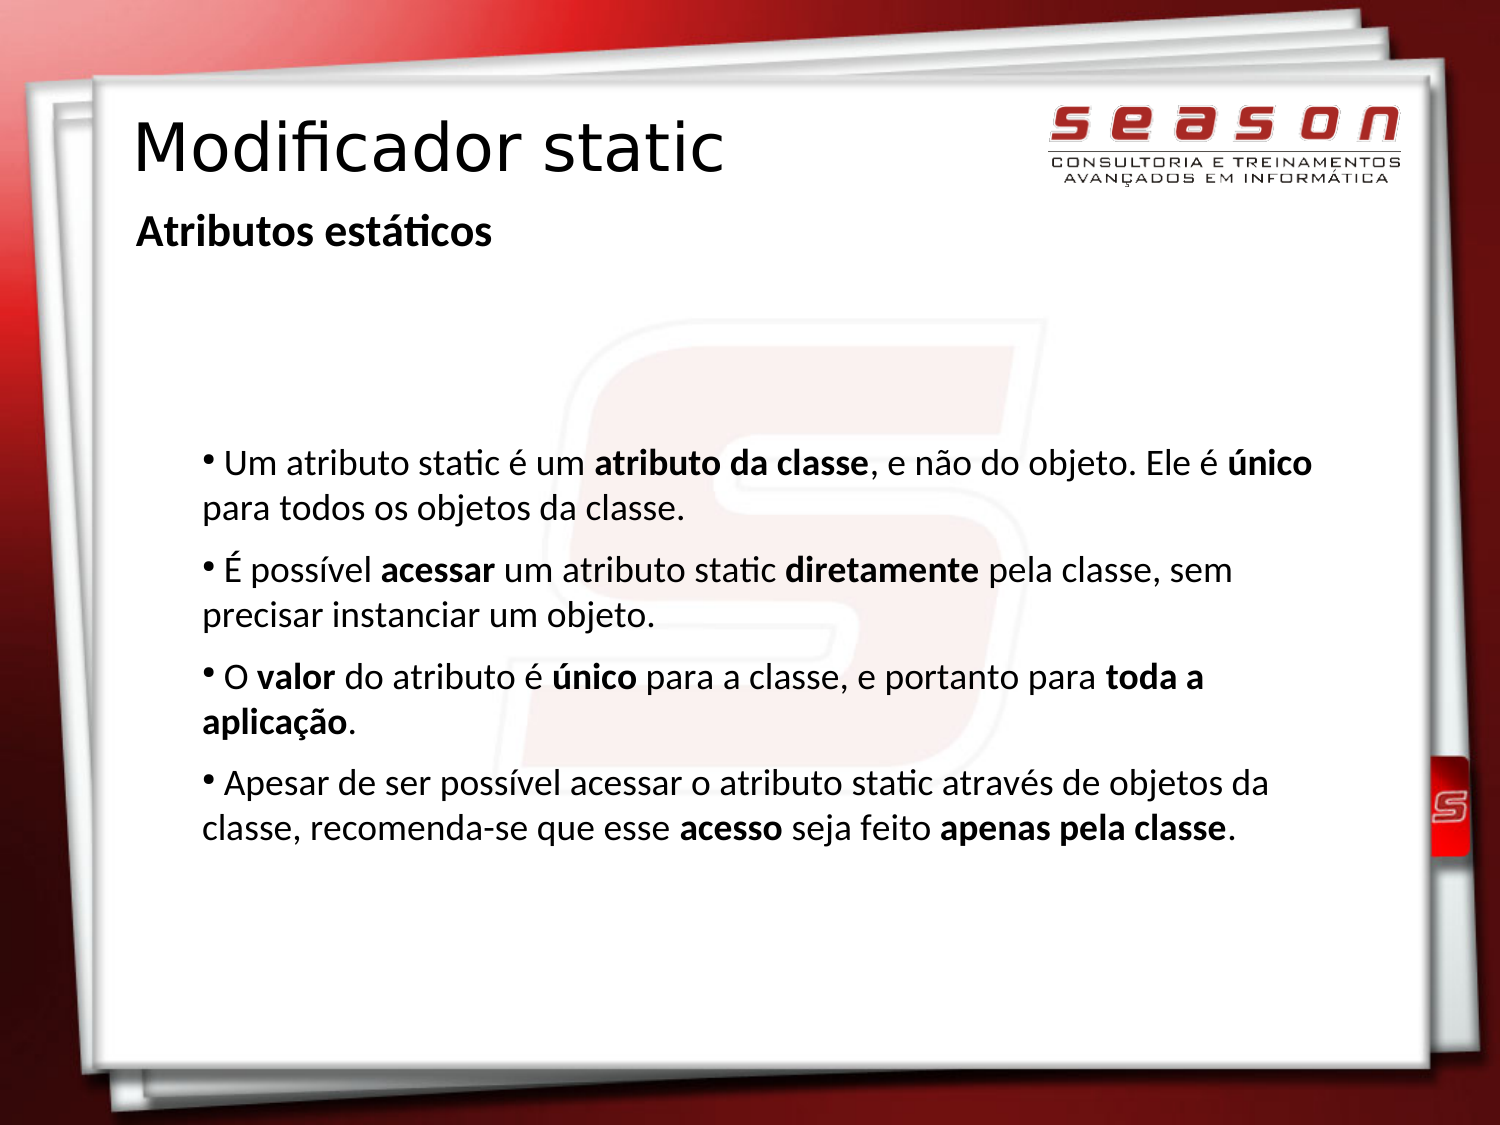

# Modificador static
Atributos estáticos
 Um atributo static é um atributo da classe, e não do objeto. Ele é único para todos os objetos da classe.
 É possível acessar um atributo static diretamente pela classe, sem precisar instanciar um objeto.
 O valor do atributo é único para a classe, e portanto para toda a aplicação.
 Apesar de ser possível acessar o atributo static através de objetos da classe, recomenda-se que esse acesso seja feito apenas pela classe.